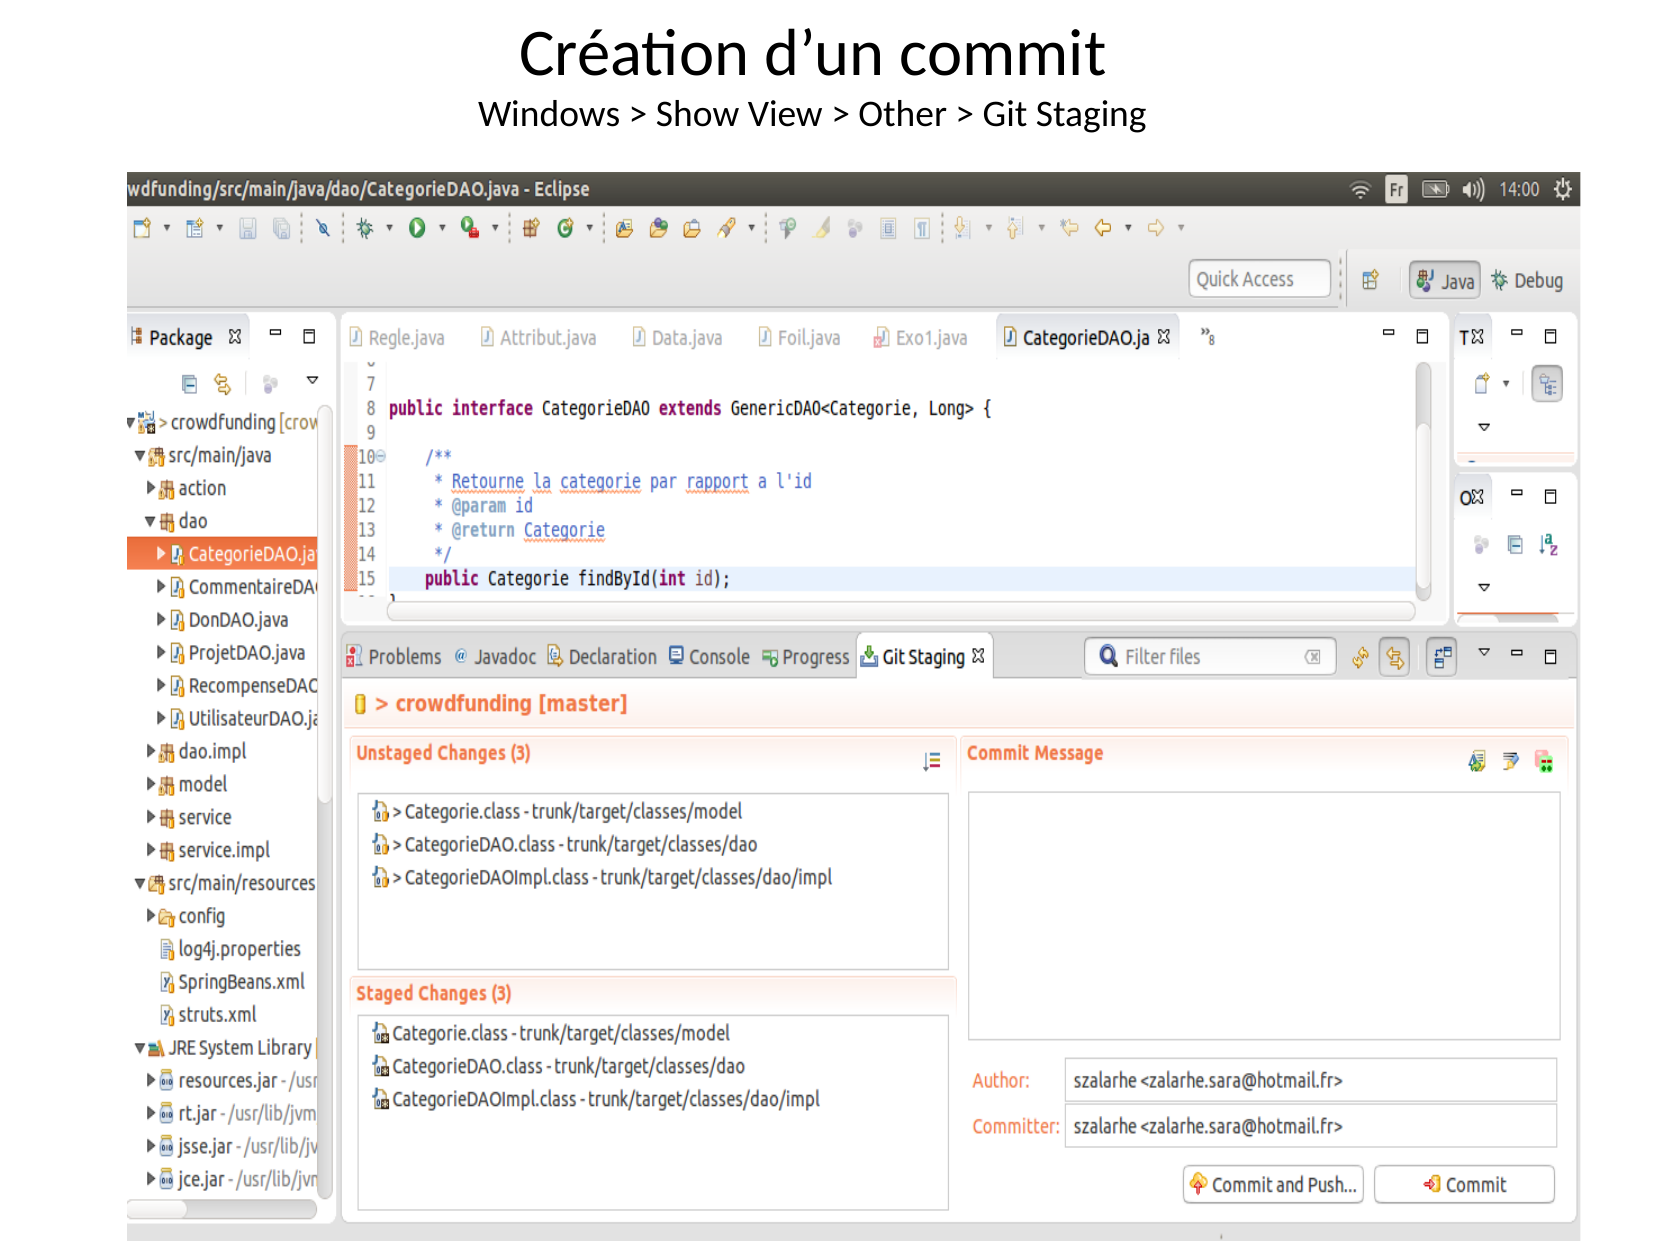

Création d’un commit
Windows > Show View > Other > Git Staging